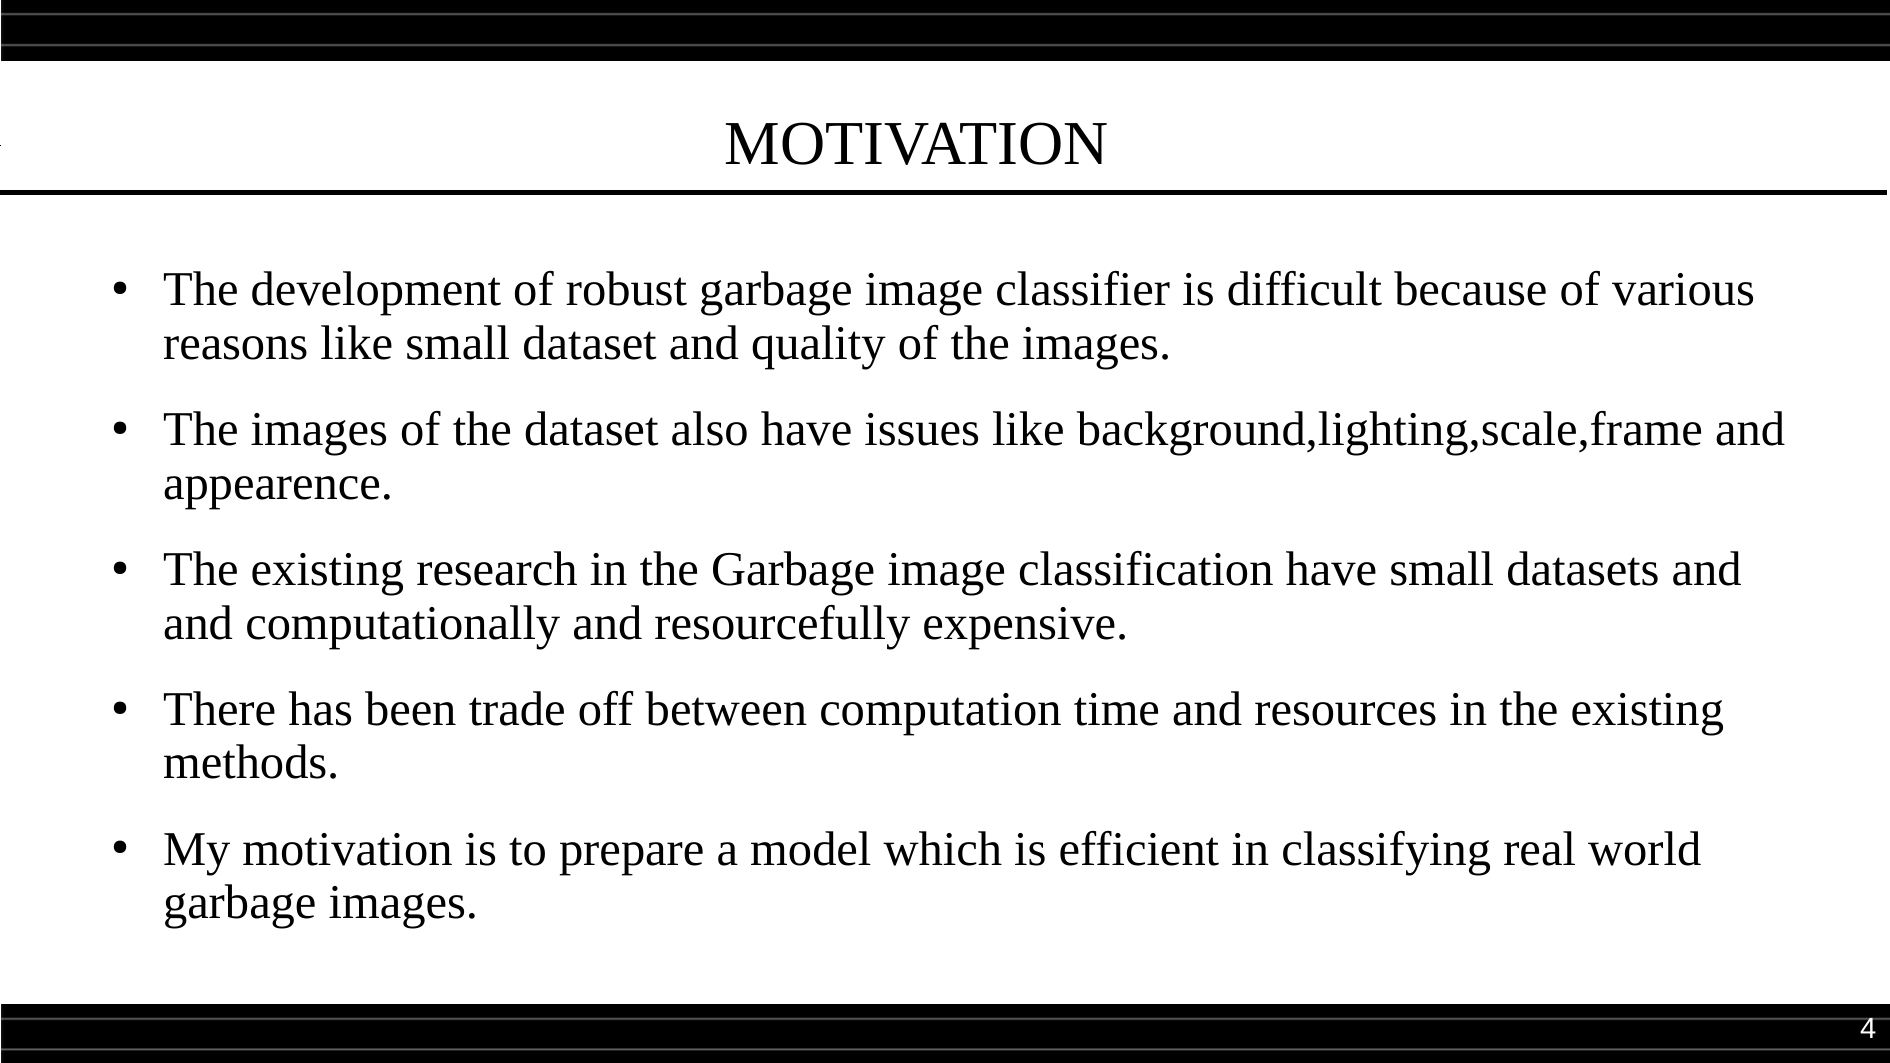

# MOTIVATION
The development of robust garbage image classifier is difficult because of various reasons like small dataset and quality of the images.
The images of the dataset also have issues like background,lighting,scale,frame and appearence.
The existing research in the Garbage image classification have small datasets and and computationally and resourcefully expensive.
There has been trade off between computation time and resources in the existing methods.
My motivation is to prepare a model which is efficient in classifying real world garbage images.